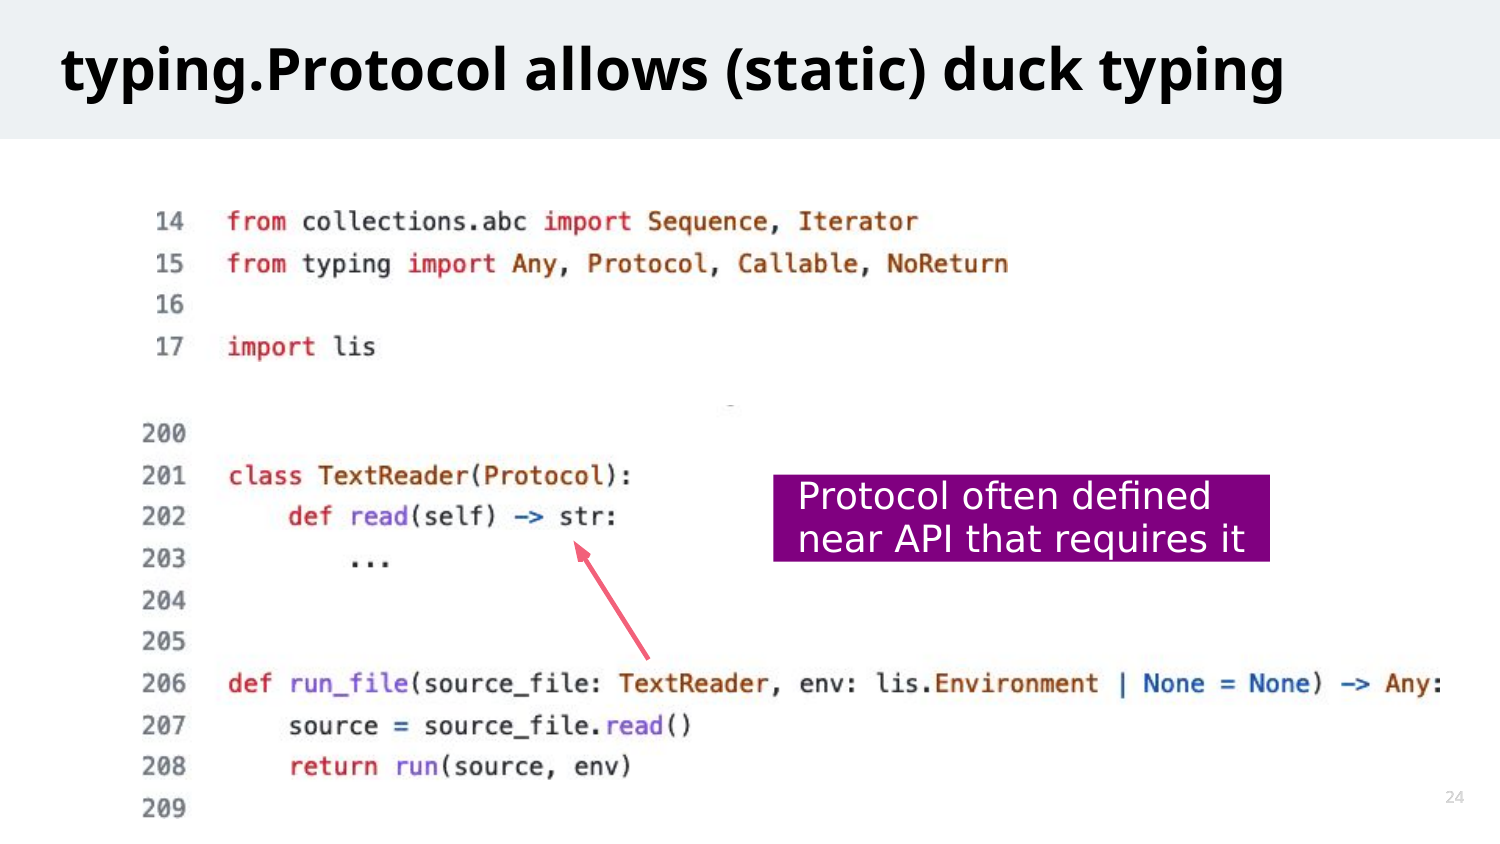

typing.Protocol allows (static) duck typing
Protocol often defined
near API that requires it
24
24